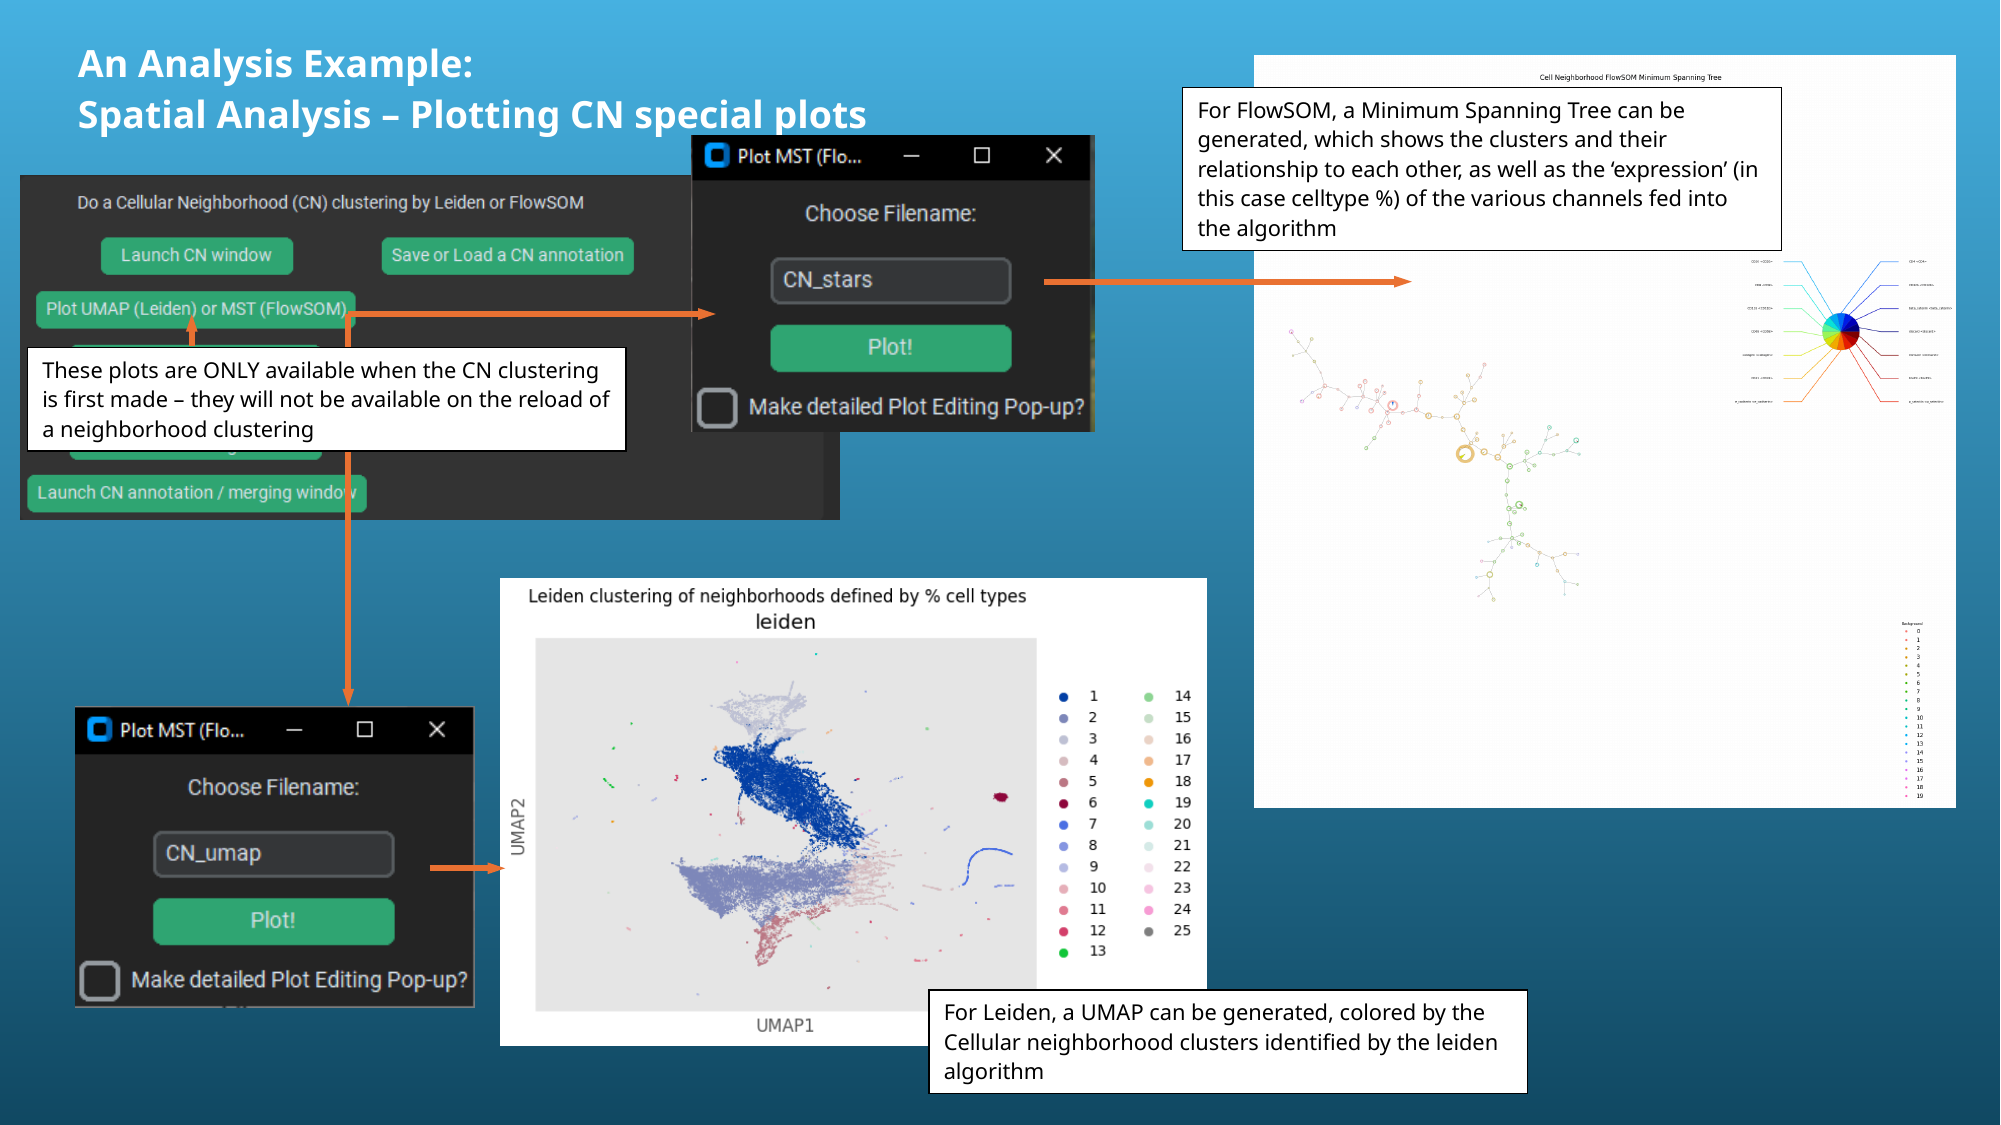

An Analysis Example:
Spatial Analysis – Plotting CN special plots
For FlowSOM, a Minimum Spanning Tree can be generated, which shows the clusters and their relationship to each other, as well as the ‘expression’ (in this case celltype %) of the various channels fed into the algorithm
These plots are ONLY available when the CN clustering is first made – they will not be available on the reload of a neighborhood clustering
For Leiden, a UMAP can be generated, colored by the Cellular neighborhood clusters identified by the leiden algorithm